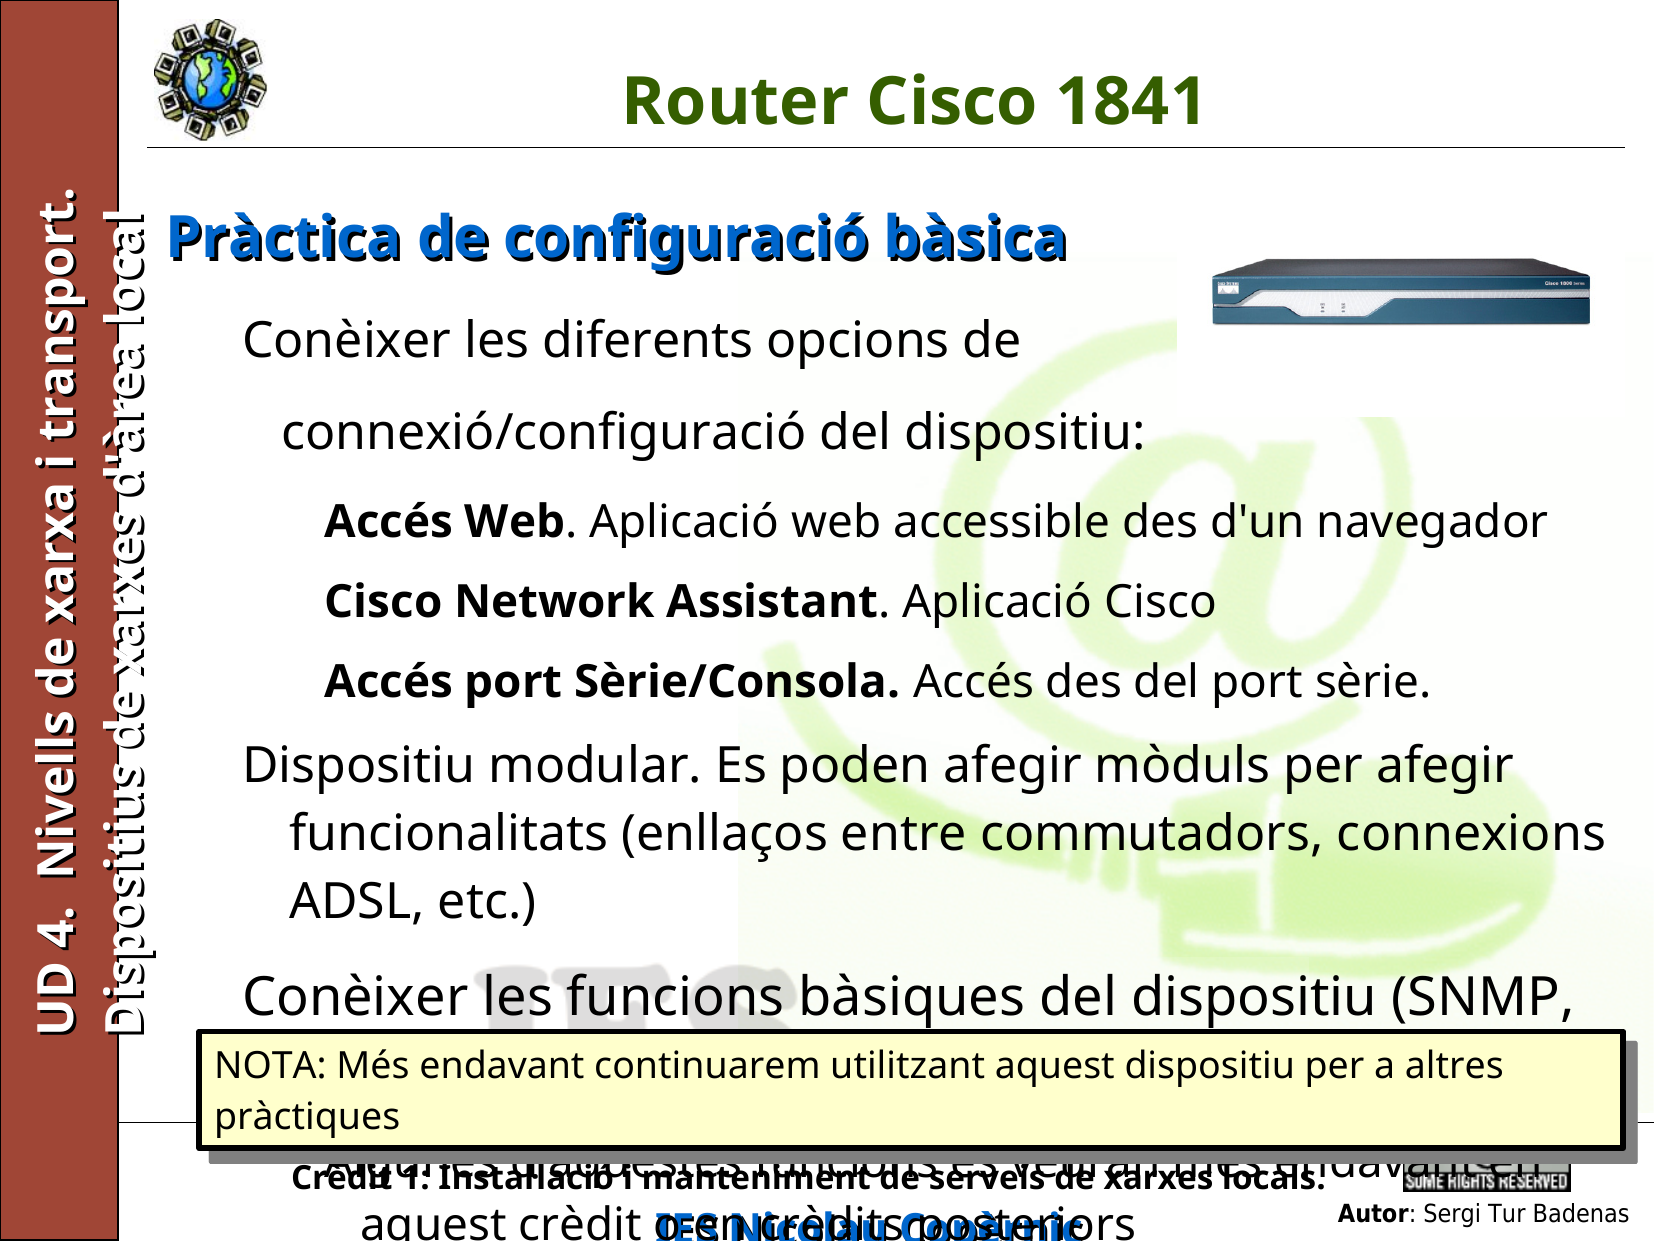

# Router Cisco 1841
Pràctica de configuració bàsica
Conèixer les diferents opcions de
 connexió/configuració del dispositiu:
Accés Web. Aplicació web accessible des d'un navegador
Cisco Network Assistant. Aplicació Cisco
Accés port Sèrie/Consola. Accés des del port sèrie.
Dispositiu modular. Es poden afegir mòduls per afegir funcionalitats (enllaços entre commutadors, connexions ADSL, etc.)
Conèixer les funcions bàsiques del dispositiu (SNMP, tallafocs, monitorització, etc.)
Algunes d'aquestes funcions es veuran més endavant en aquest crèdit o en crèdits posteriors
NOTA: Més endavant continuarem utilitzant aquest dispositiu per a altres pràctiques